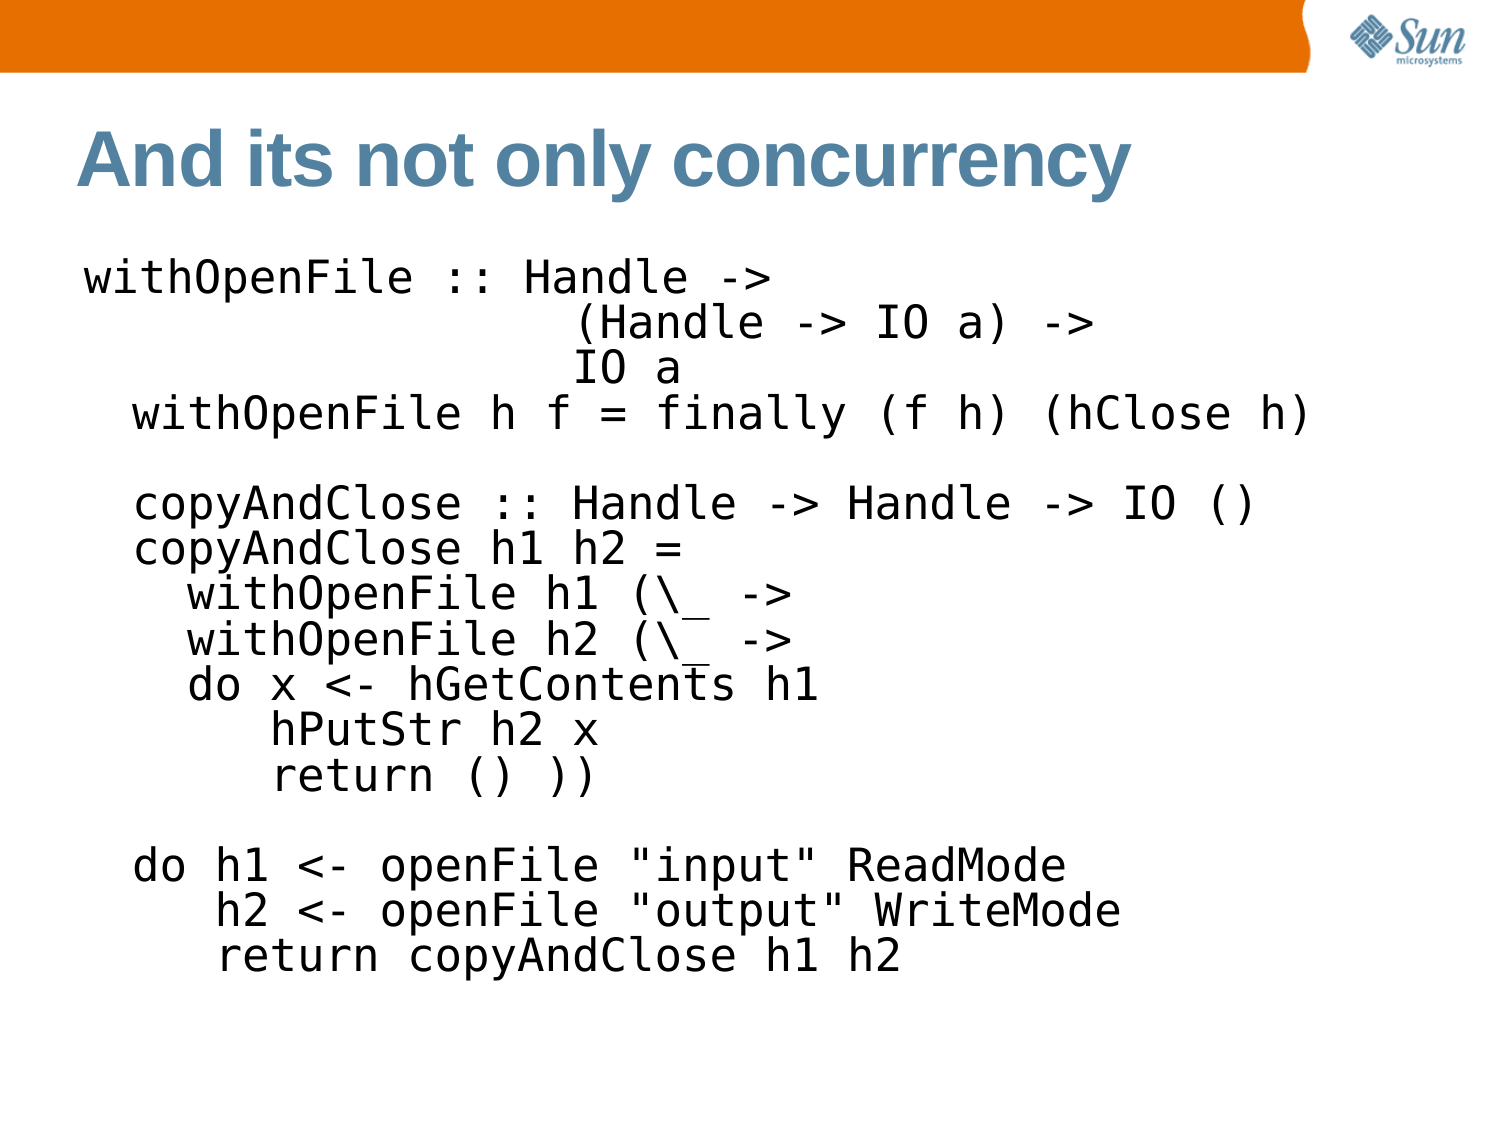

# And its not only concurrency
withOpenFile :: Handle ->
 (Handle -> IO a) ->
 IO a
withOpenFile h f = finally (f h) (hClose h)
copyAndClose :: Handle -> Handle -> IO ()
copyAndClose h1 h2 =
 withOpenFile h1 (\_ ->
 withOpenFile h2 (\_ ->
 do x <- hGetContents h1
 hPutStr h2 x
 return () ))
do h1 <- openFile "input" ReadMode
 h2 <- openFile "output" WriteMode
 return copyAndClose h1 h2